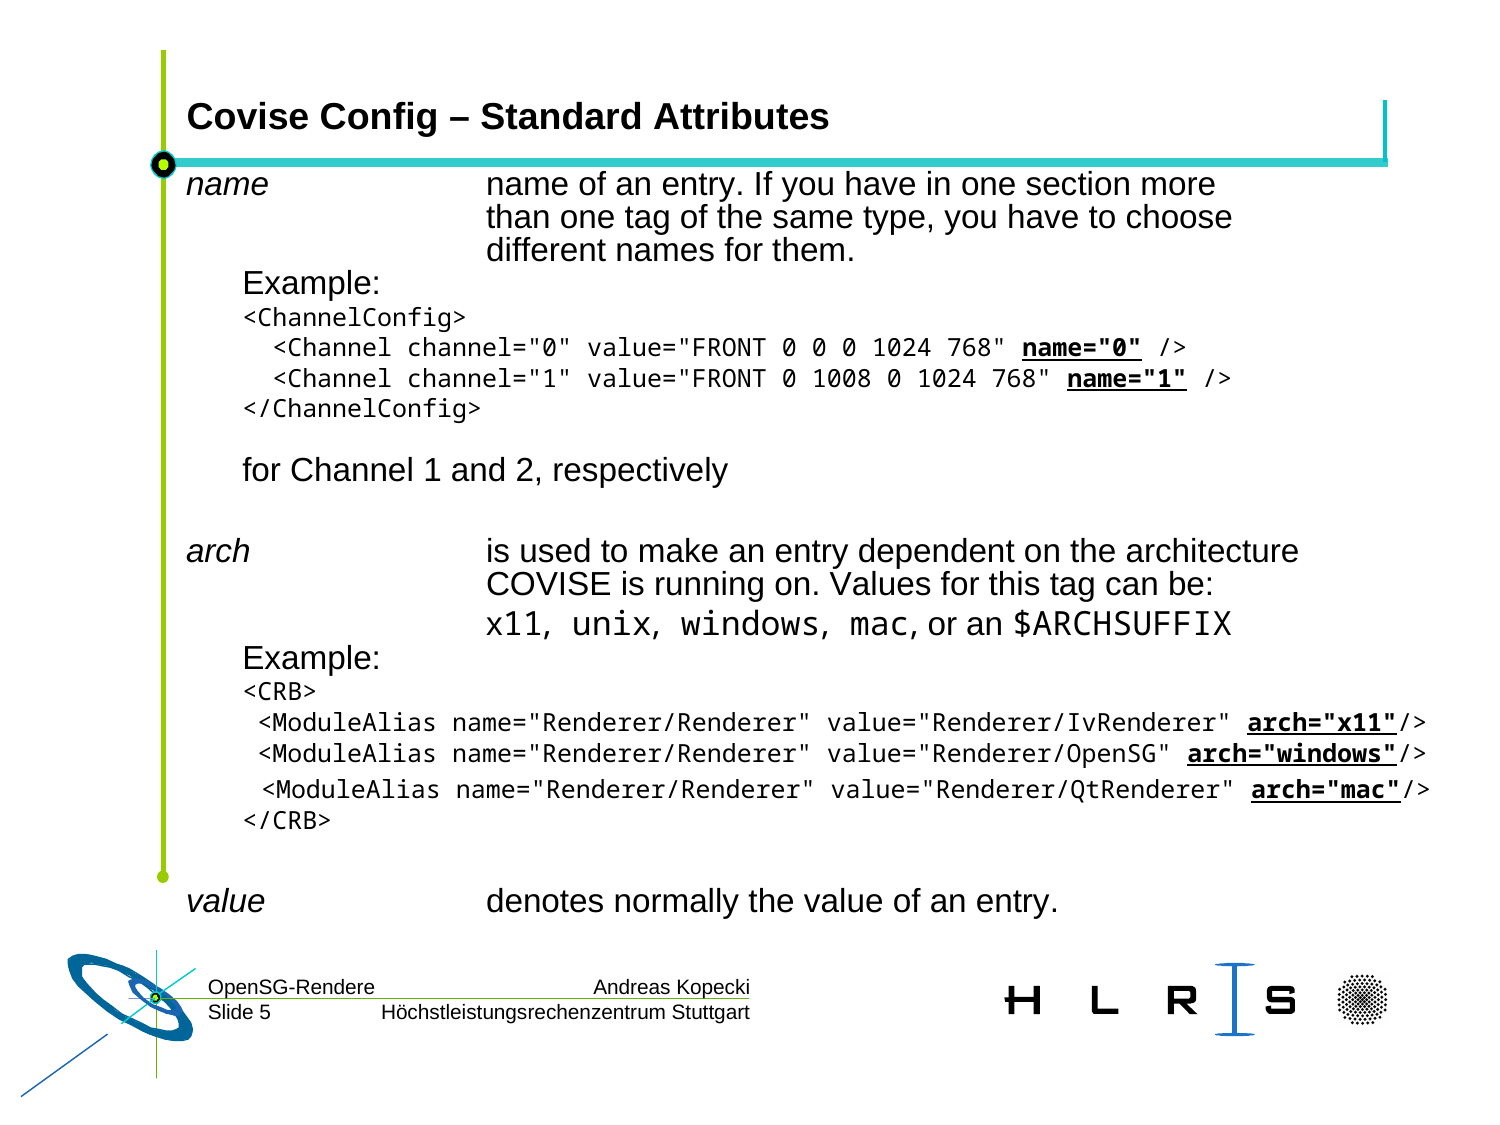

# Covise Config – Standard Attributes
name		name of an entry. If you have in one section more
		than one tag of the same type, you have to choose
		different names for them.
Example:
<ChannelConfig>
 <Channel channel="0" value="FRONT 0 0 0 1024 768" name="0" />
 <Channel channel="1" value="FRONT 0 1008 0 1024 768" name="1" />
</ChannelConfig>
for Channel 1 and 2, respectively
arch		is used to make an entry dependent on the architecture
		COVISE is running on. Values for this tag can be:
		x11, unix, windows, mac, or an $ARCHSUFFIX
Example:
<CRB>
 <ModuleAlias name="Renderer/Renderer" value="Renderer/IvRenderer" arch="x11"/>
 <ModuleAlias name="Renderer/Renderer" value="Renderer/OpenSG" arch="windows"/>
 <ModuleAlias name="Renderer/Renderer" value="Renderer/QtRenderer" arch="mac"/>
</CRB>
value		denotes normally the value of an entry.
OpenSG-Rendere
5